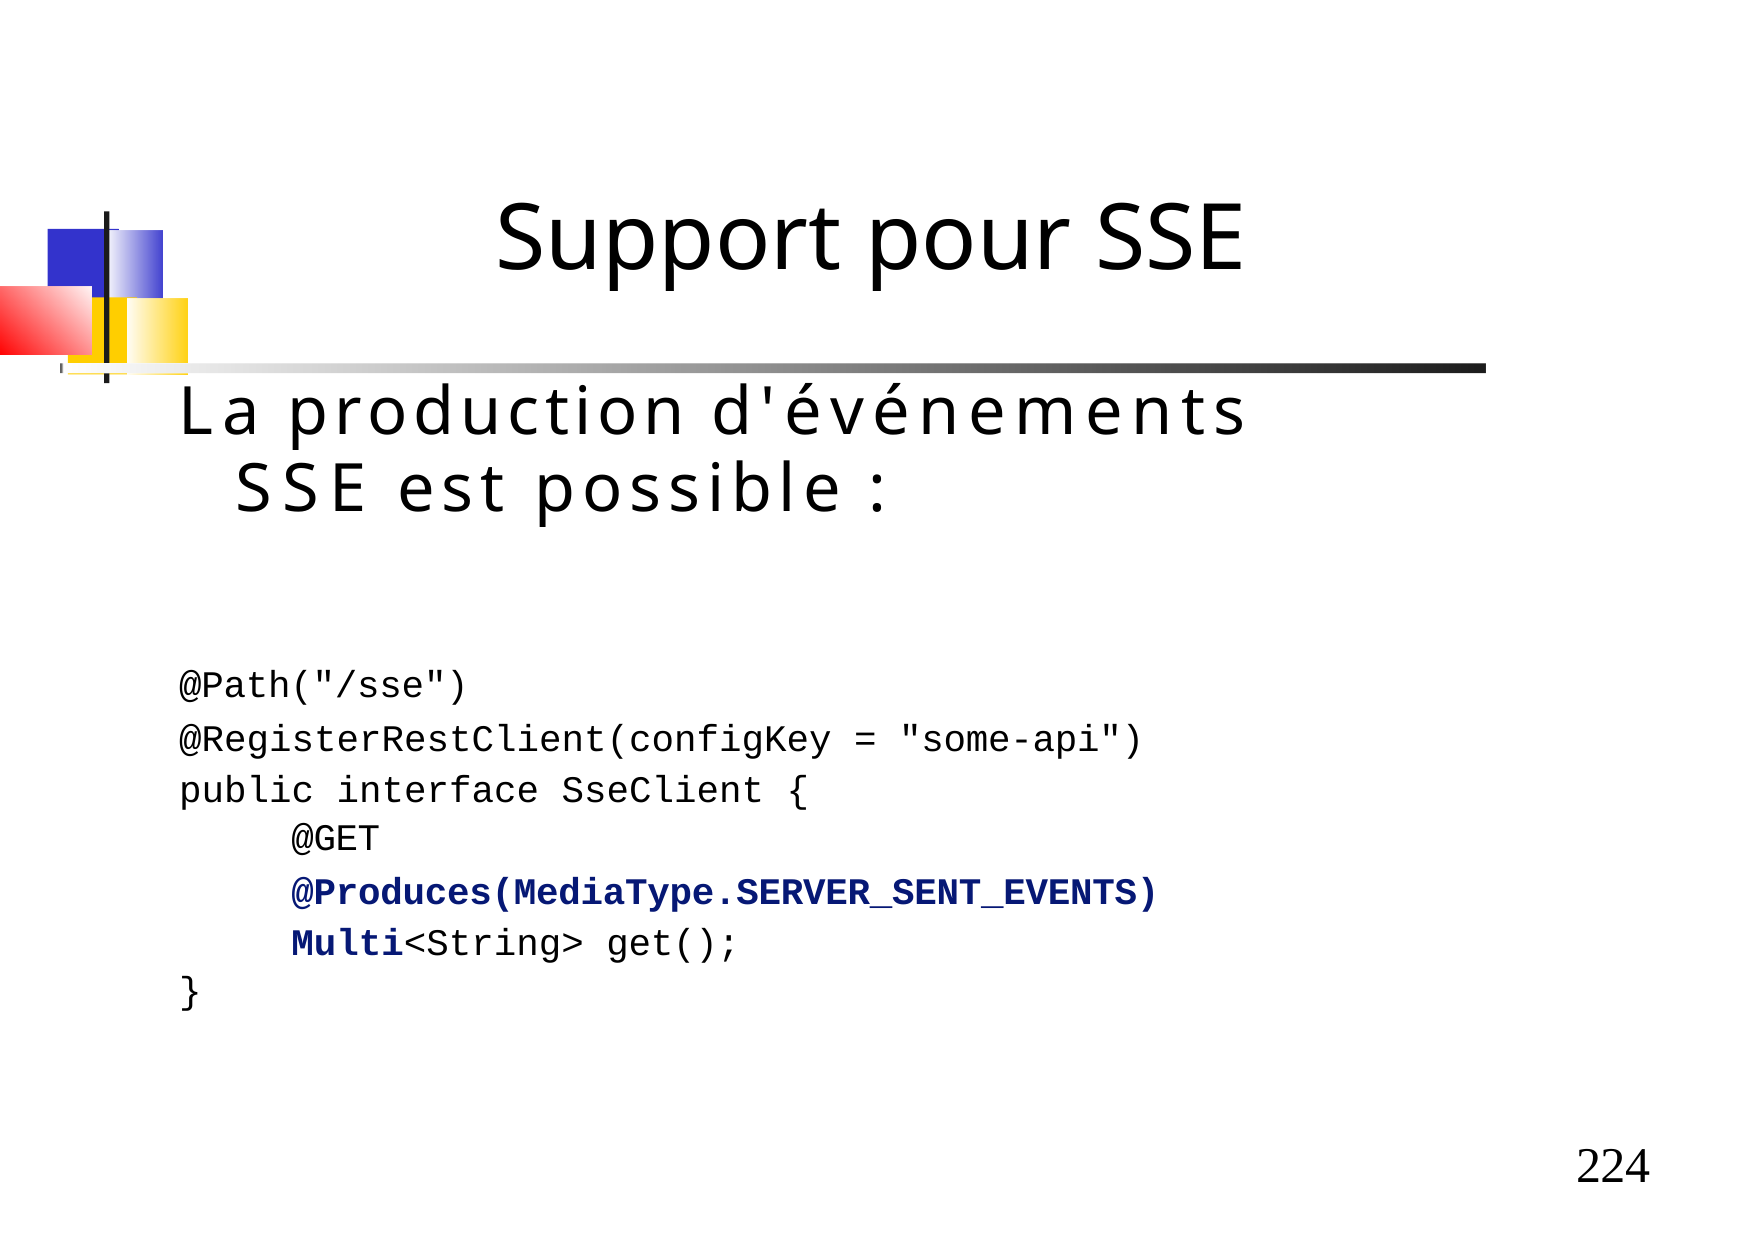

# Support pour SSE
La production d'événements SSE est possible :
@Path("/sse")
@RegisterRestClient(configKey = "some-api") public interface SseClient {
@GET
@Produces(MediaType.SERVER_SENT_EVENTS) Multi<String> get();
}
224